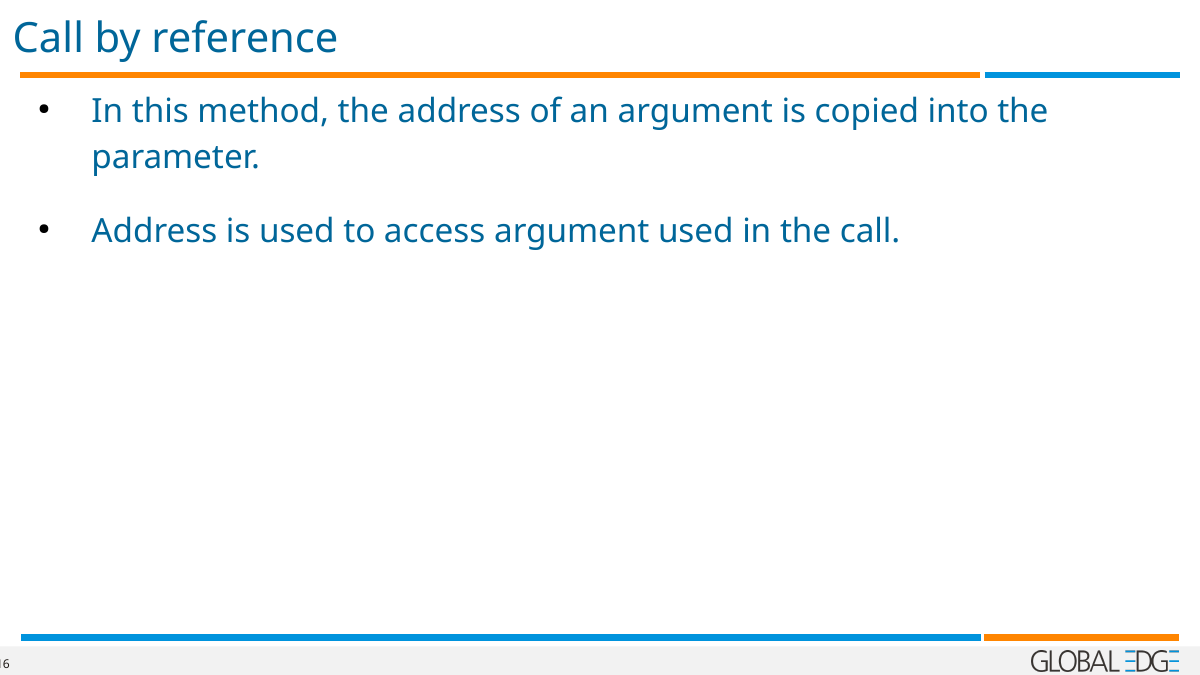

# Call by reference
In this method, the address of an argument is copied into the parameter.
Address is used to access argument used in the call.